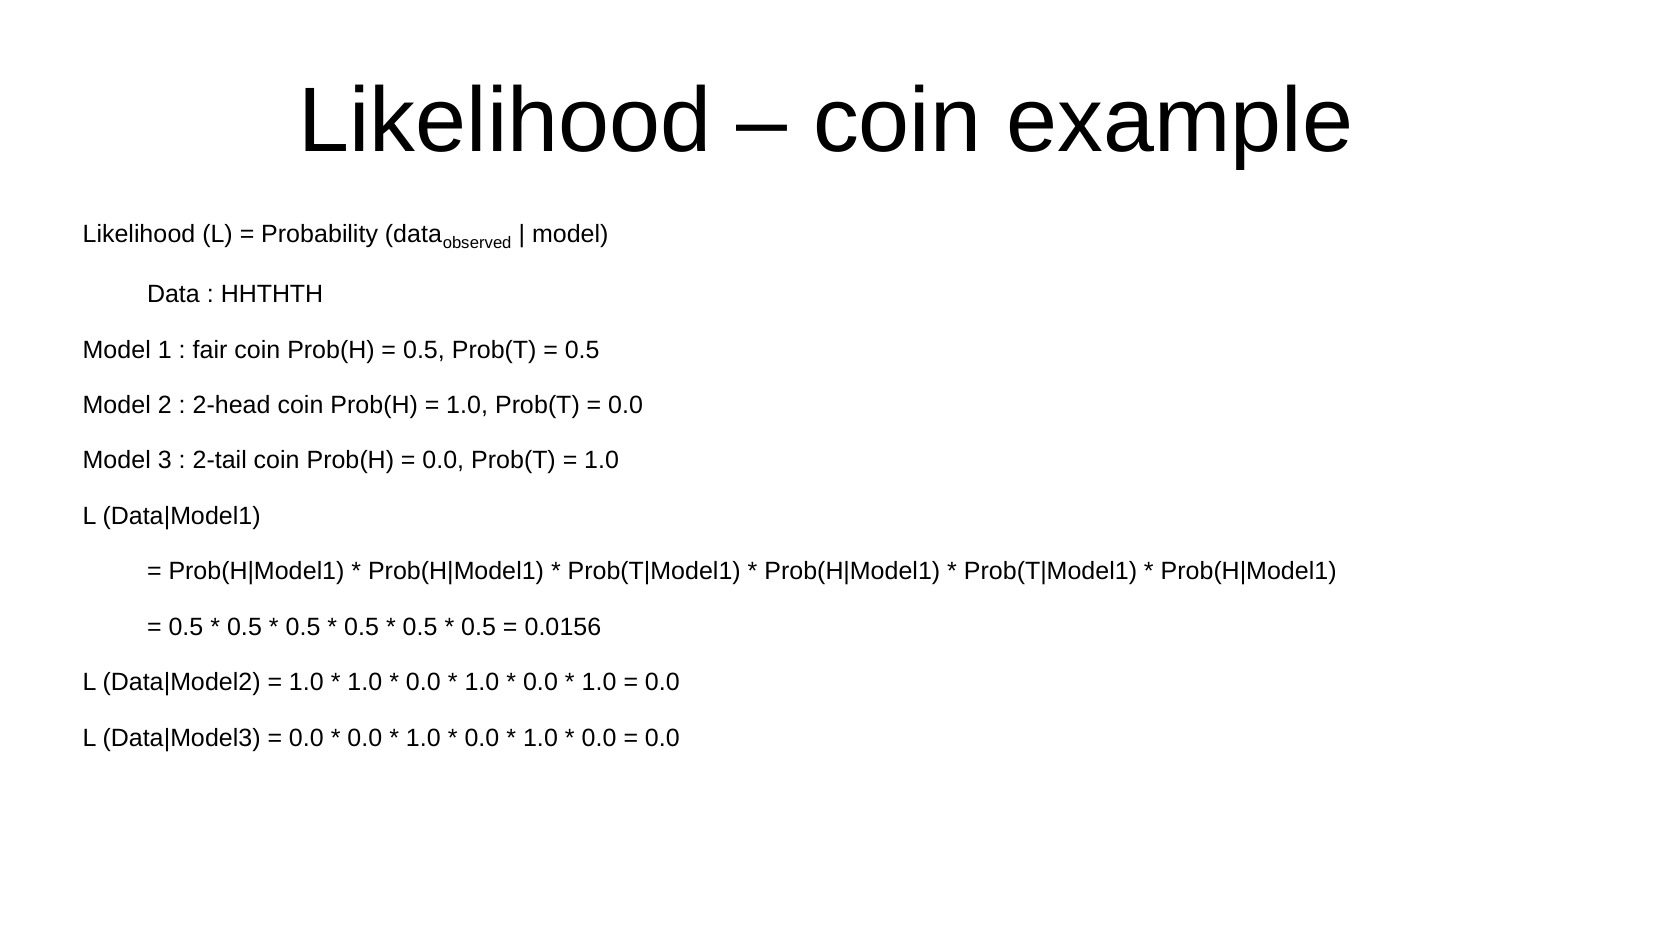

# Likelihood – coin example
Likelihood (L) = Probability (dataobserved | model)
	Data : HHTHTH
Model 1 : fair coin Prob(H) = 0.5, Prob(T) = 0.5
Model 2 : 2-head coin Prob(H) = 1.0, Prob(T) = 0.0
Model 3 : 2-tail coin Prob(H) = 0.0, Prob(T) = 1.0
L (Data|Model1)
	= Prob(H|Model1) * Prob(H|Model1) * Prob(T|Model1) * Prob(H|Model1) * Prob(T|Model1) * Prob(H|Model1)
	= 0.5 * 0.5 * 0.5 * 0.5 * 0.5 * 0.5 = 0.0156
L (Data|Model2) = 1.0 * 1.0 * 0.0 * 1.0 * 0.0 * 1.0 = 0.0
L (Data|Model3) = 0.0 * 0.0 * 1.0 * 0.0 * 1.0 * 0.0 = 0.0